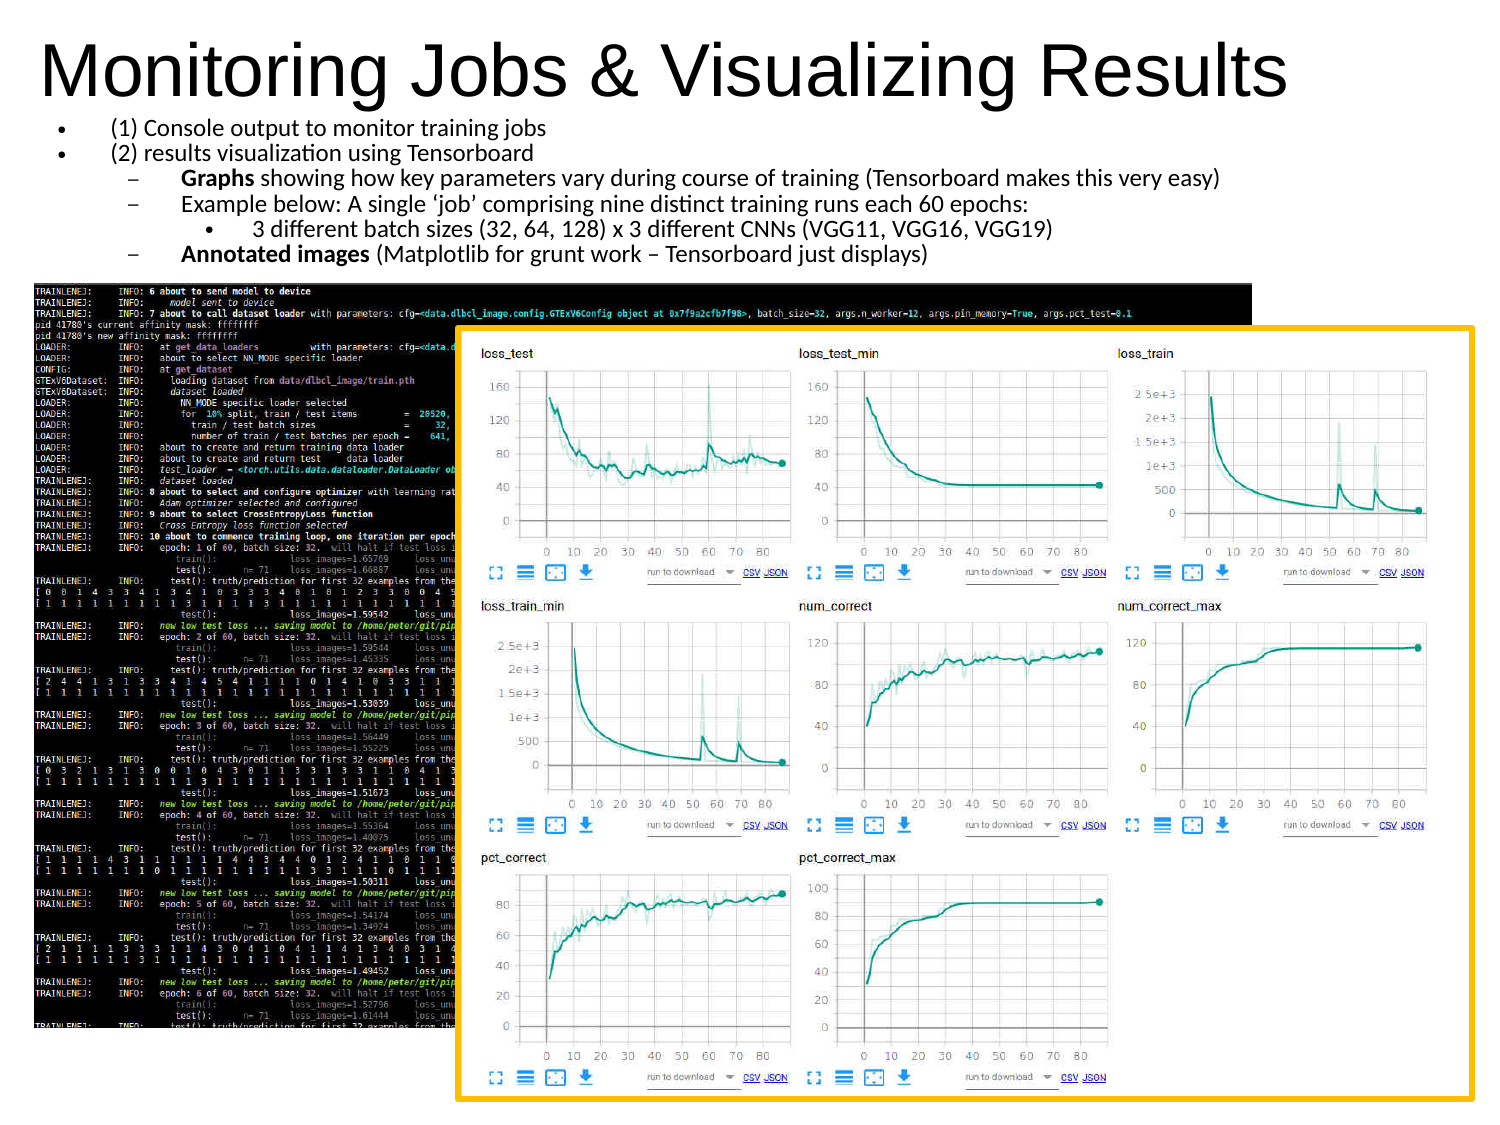

# Monitoring Jobs & Visualizing Results
(1) Console output to monitor training jobs
(2) results visualization using Tensorboard
Graphs showing how key parameters vary during course of training (Tensorboard makes this very easy)
Example below: A single ‘job’ comprising nine distinct training runs each 60 epochs:
3 different batch sizes (32, 64, 128) x 3 different CNNs (VGG11, VGG16, VGG19)
Annotated images (Matplotlib for grunt work – Tensorboard just displays)